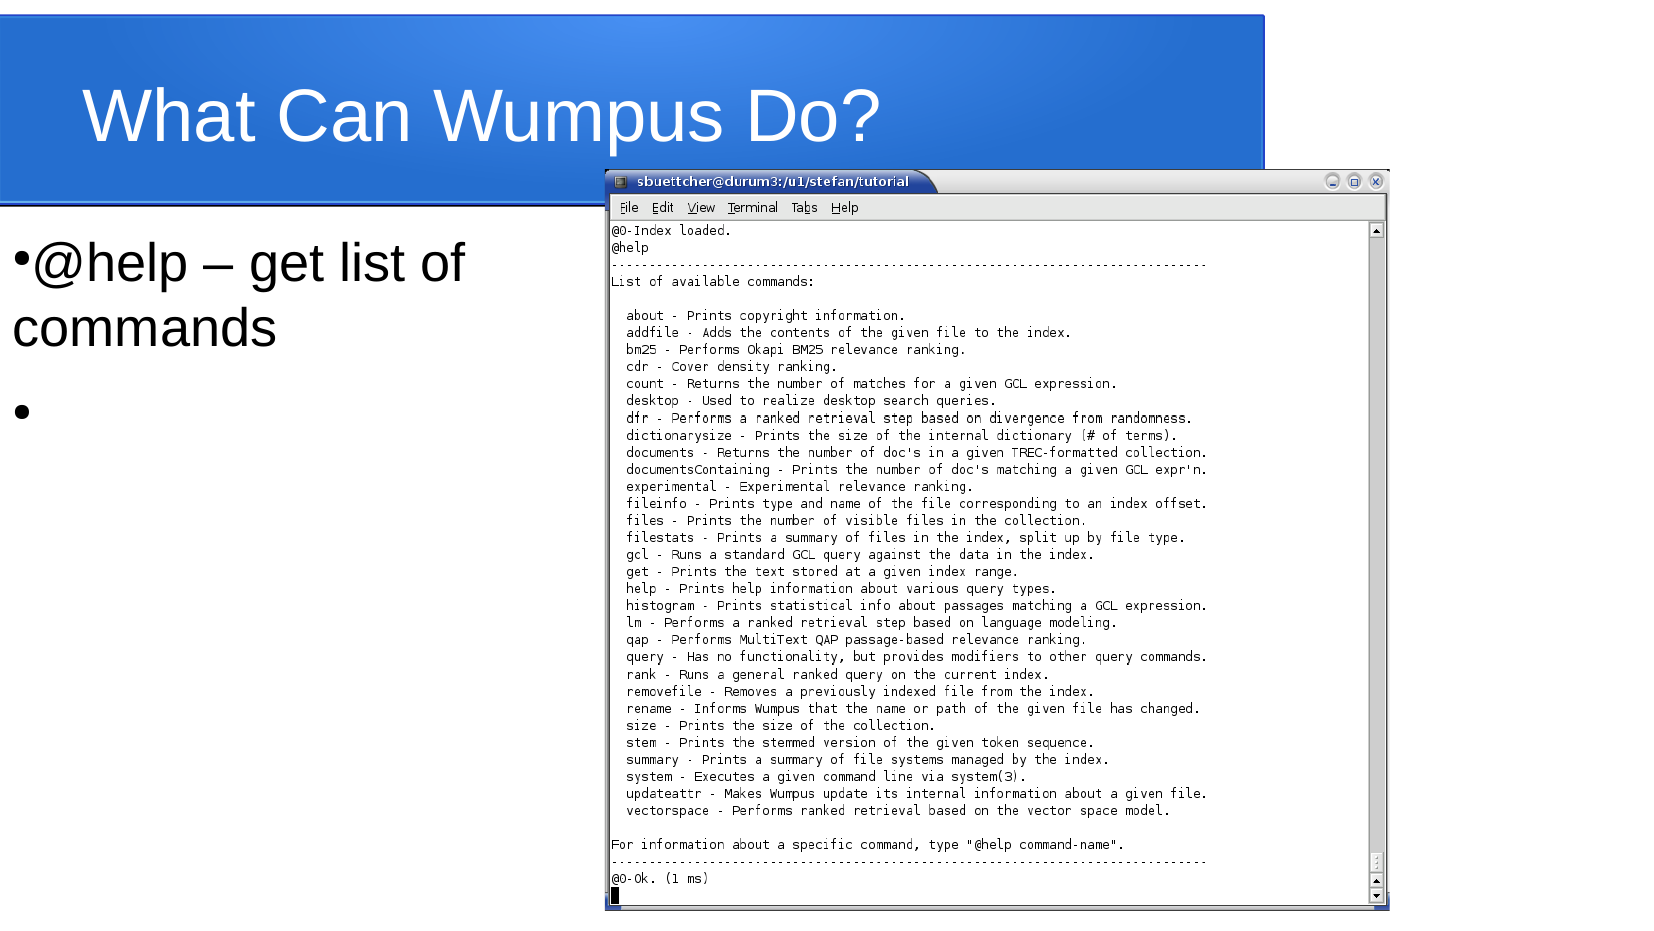

# What Can Wumpus Do?
@help – get list of commands